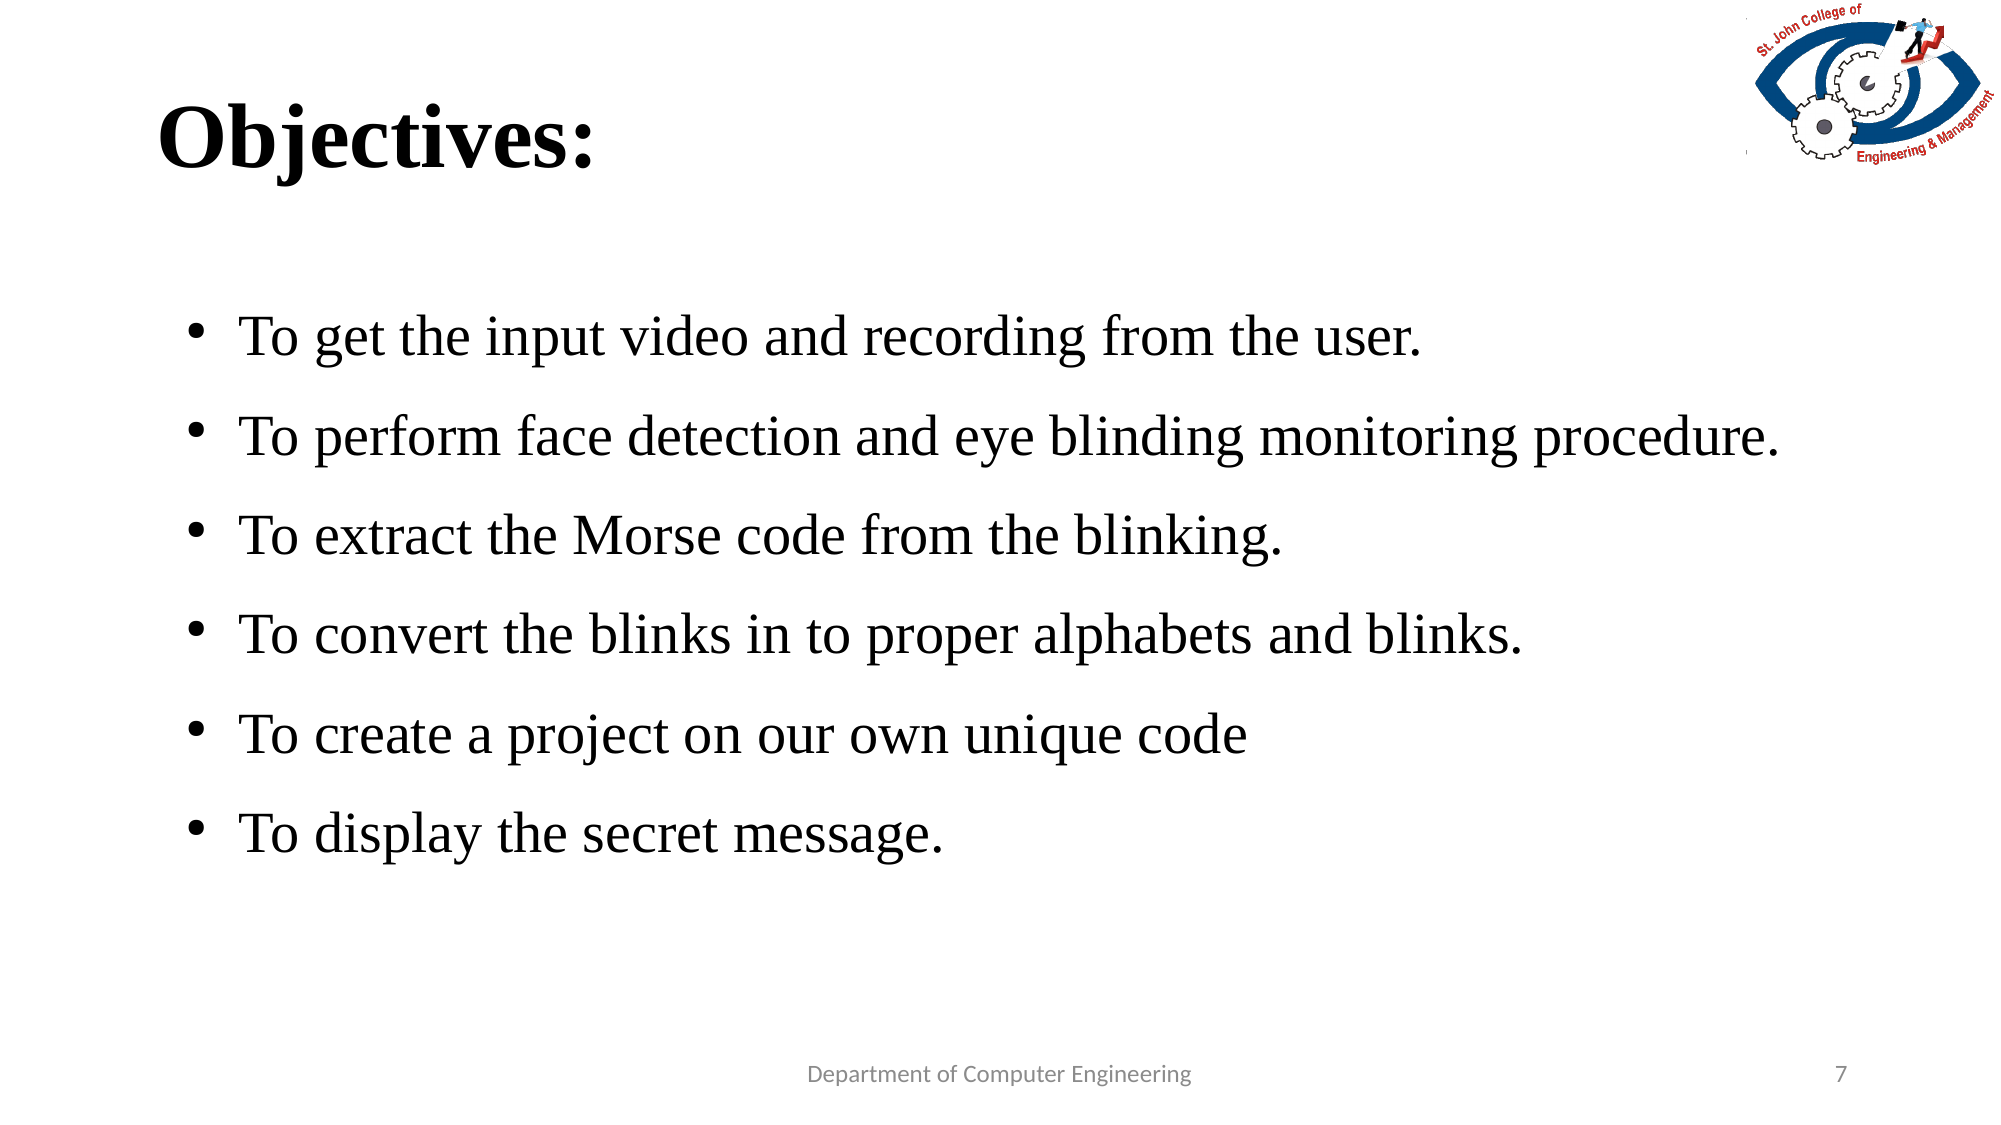

Objectives:
# To get the input video and recording from the user.
To perform face detection and eye blinding monitoring procedure.
To extract the Morse code from the blinking.
To convert the blinks in to proper alphabets and blinks.
To create a project on our own unique code
To display the secret message.
Department of Computer Engineering